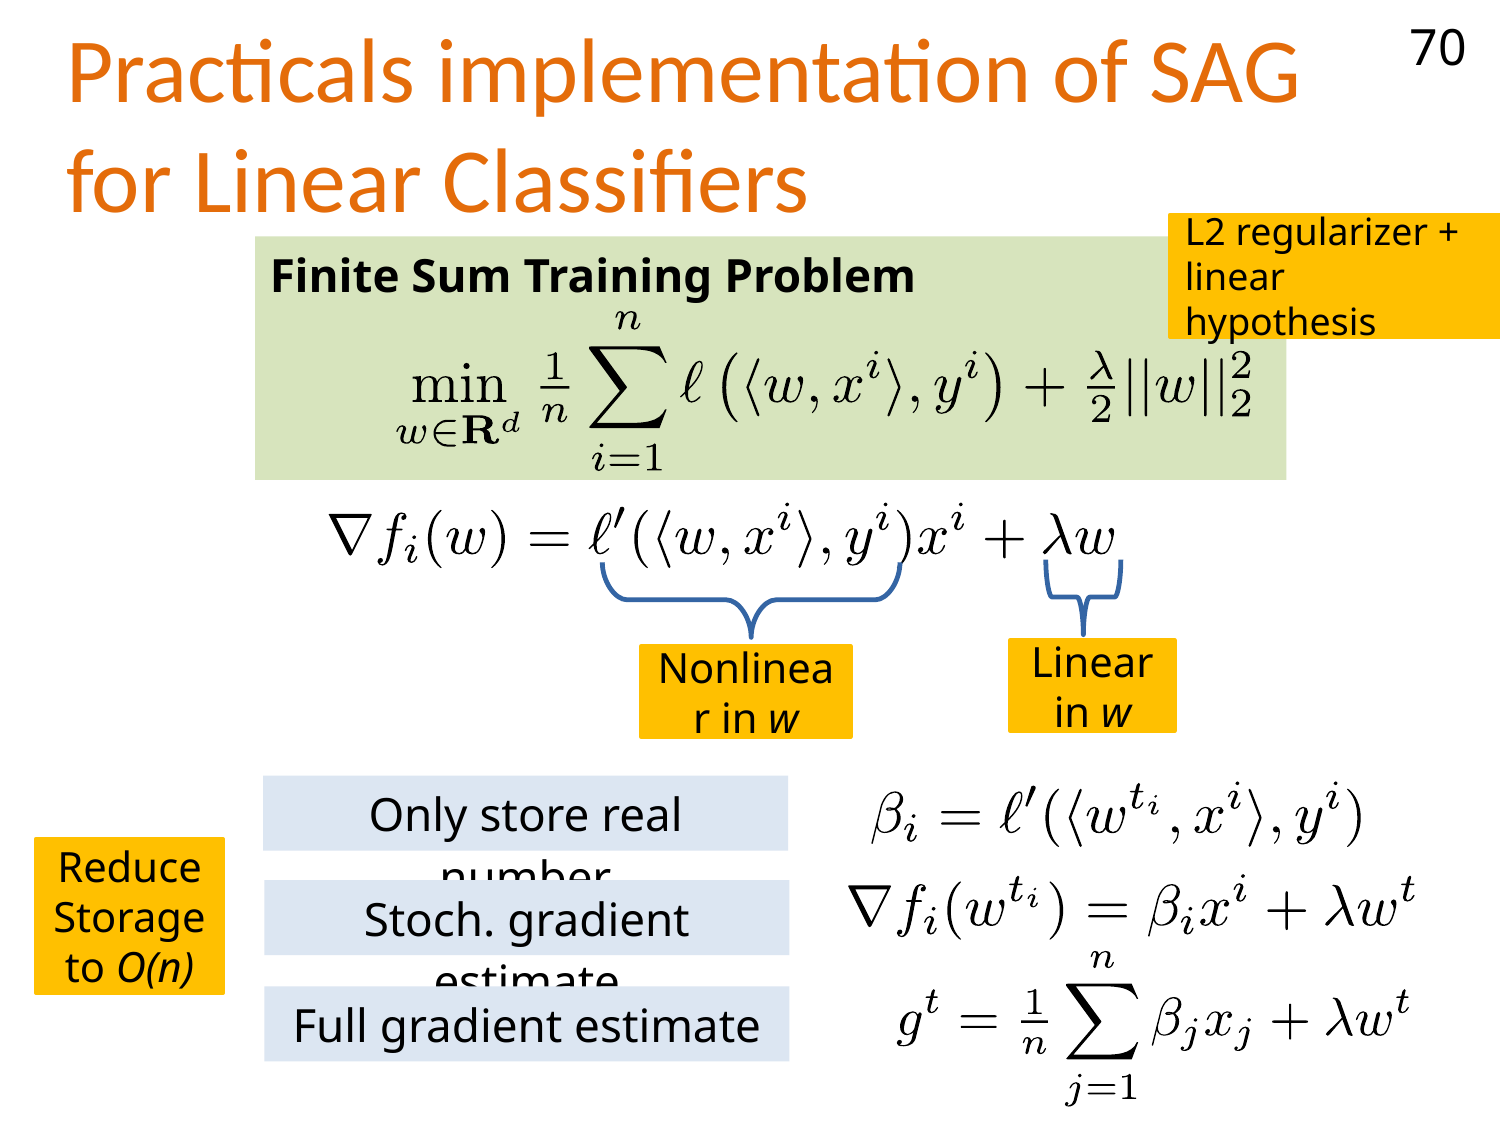

Practicals implementation of SAG for Linear Classifiers
L2 regularizer + linear hypothesis
Finite Sum Training Problem
Linear in w
Nonlinear in w
Only store real number
Reduce Storage to O(n)
Stoch. gradient estimate
Full gradient estimate